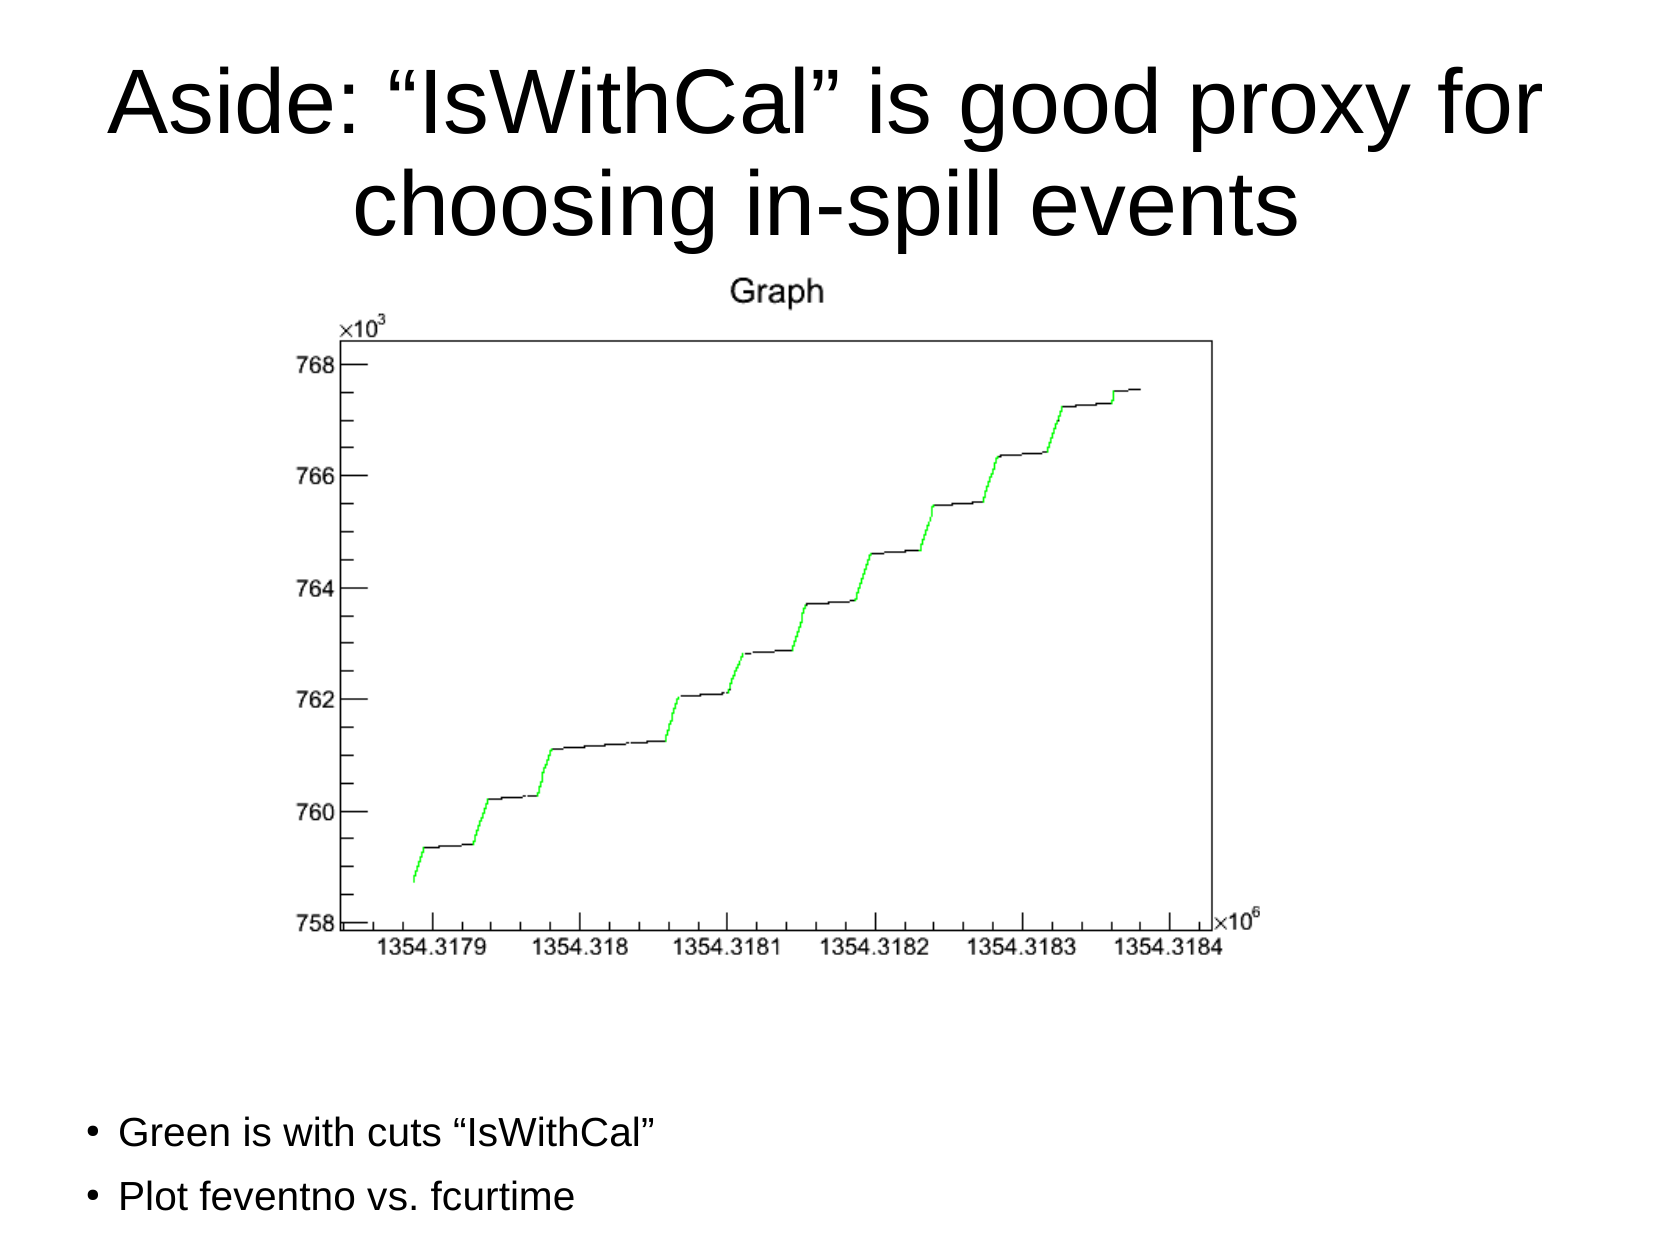

# Aside: “IsWithCal” is good proxy for choosing in-spill events
Green is with cuts “IsWithCal”
Plot feventno vs. fcurtime